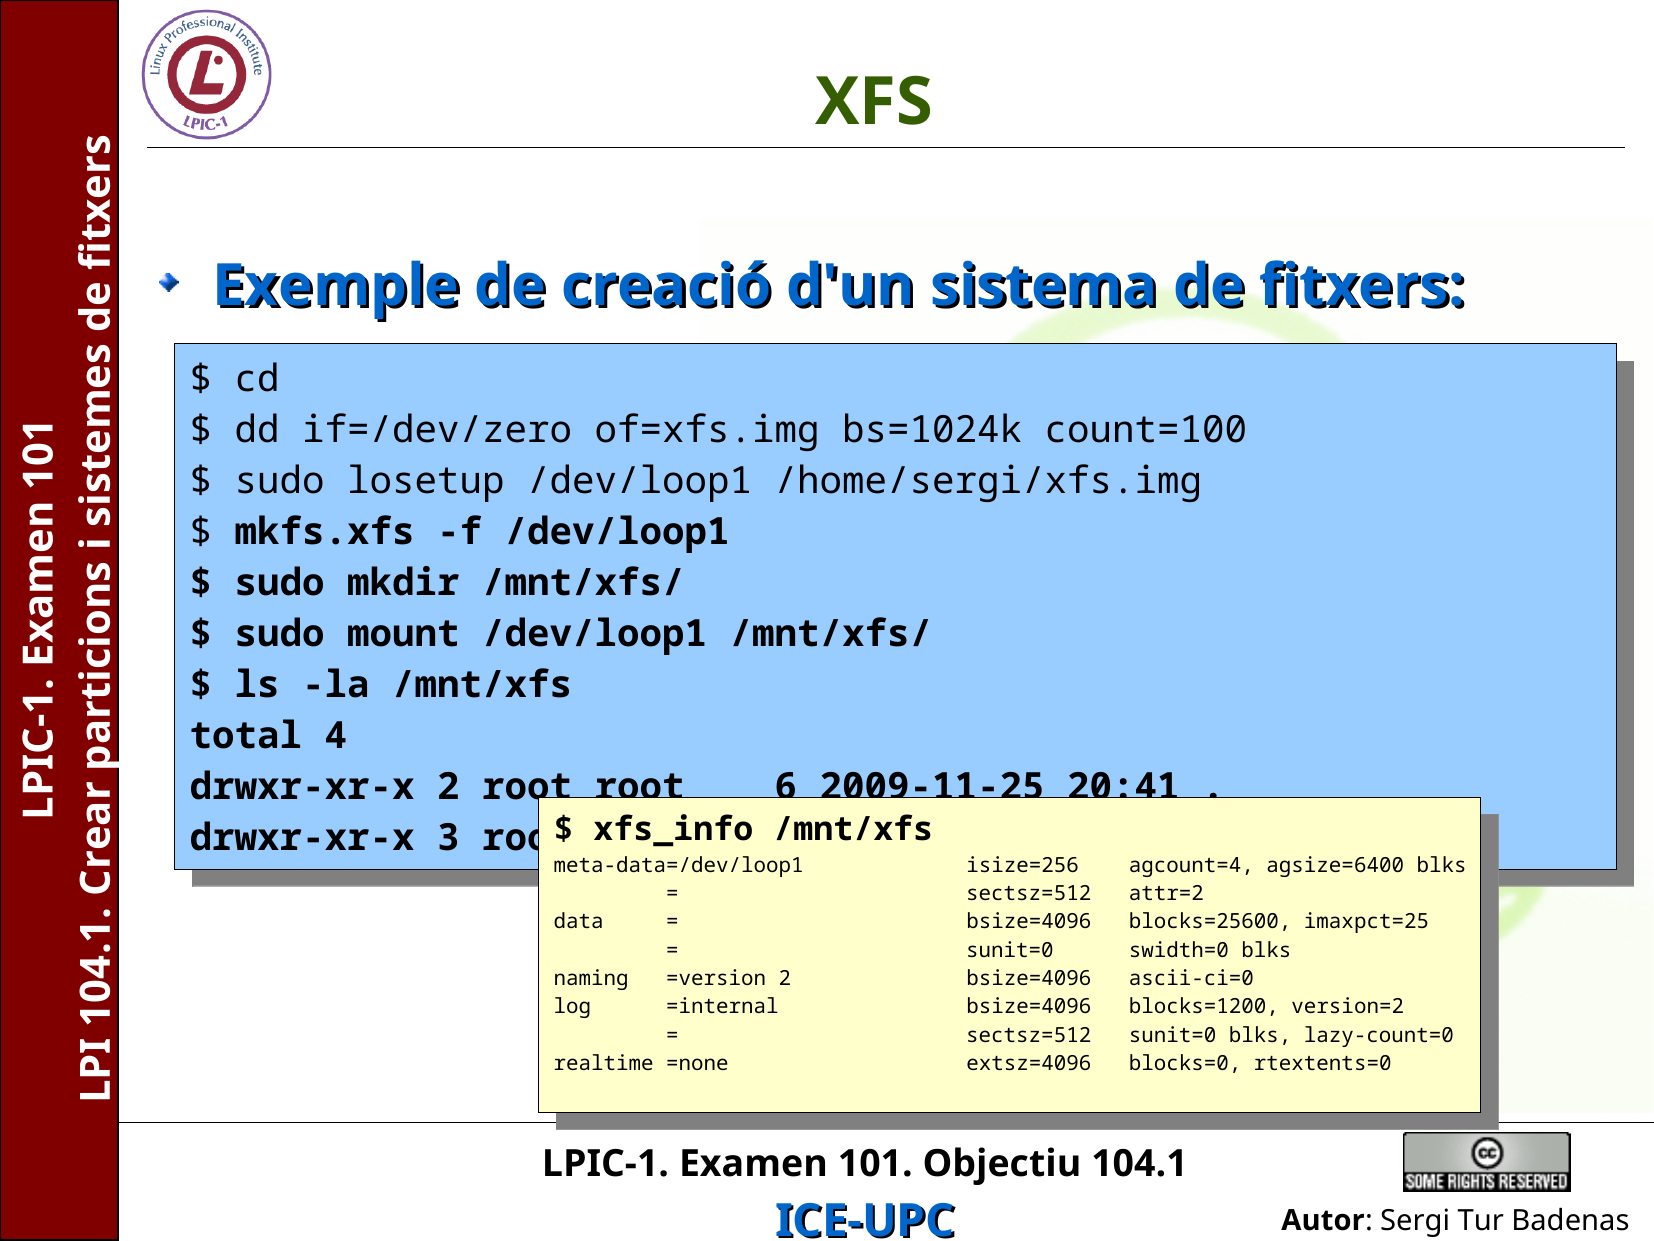

# XFS
Exemple de creació d'un sistema de fitxers:
xfs-info:
$ cd
$ dd if=/dev/zero of=xfs.img bs=1024k count=100
$ sudo losetup /dev/loop1 /home/sergi/xfs.img
$ mkfs.xfs -f /dev/loop1
$ sudo mkdir /mnt/xfs/
$ sudo mount /dev/loop1 /mnt/xfs/
$ ls -la /mnt/xfs
total 4
drwxr-xr-x 2 root root 6 2009-11-25 20:41 .
drwxr-xr-x 3 root root 4096 2009-11-25 20:40 ..
$ xfs_info /mnt/xfs
meta-data=/dev/loop1 isize=256 agcount=4, agsize=6400 blks
 = sectsz=512 attr=2
data = bsize=4096 blocks=25600, imaxpct=25
 = sunit=0 swidth=0 blks
naming =version 2 bsize=4096 ascii-ci=0
log =internal bsize=4096 blocks=1200, version=2
 = sectsz=512 sunit=0 blks, lazy-count=0
realtime =none extsz=4096 blocks=0, rtextents=0